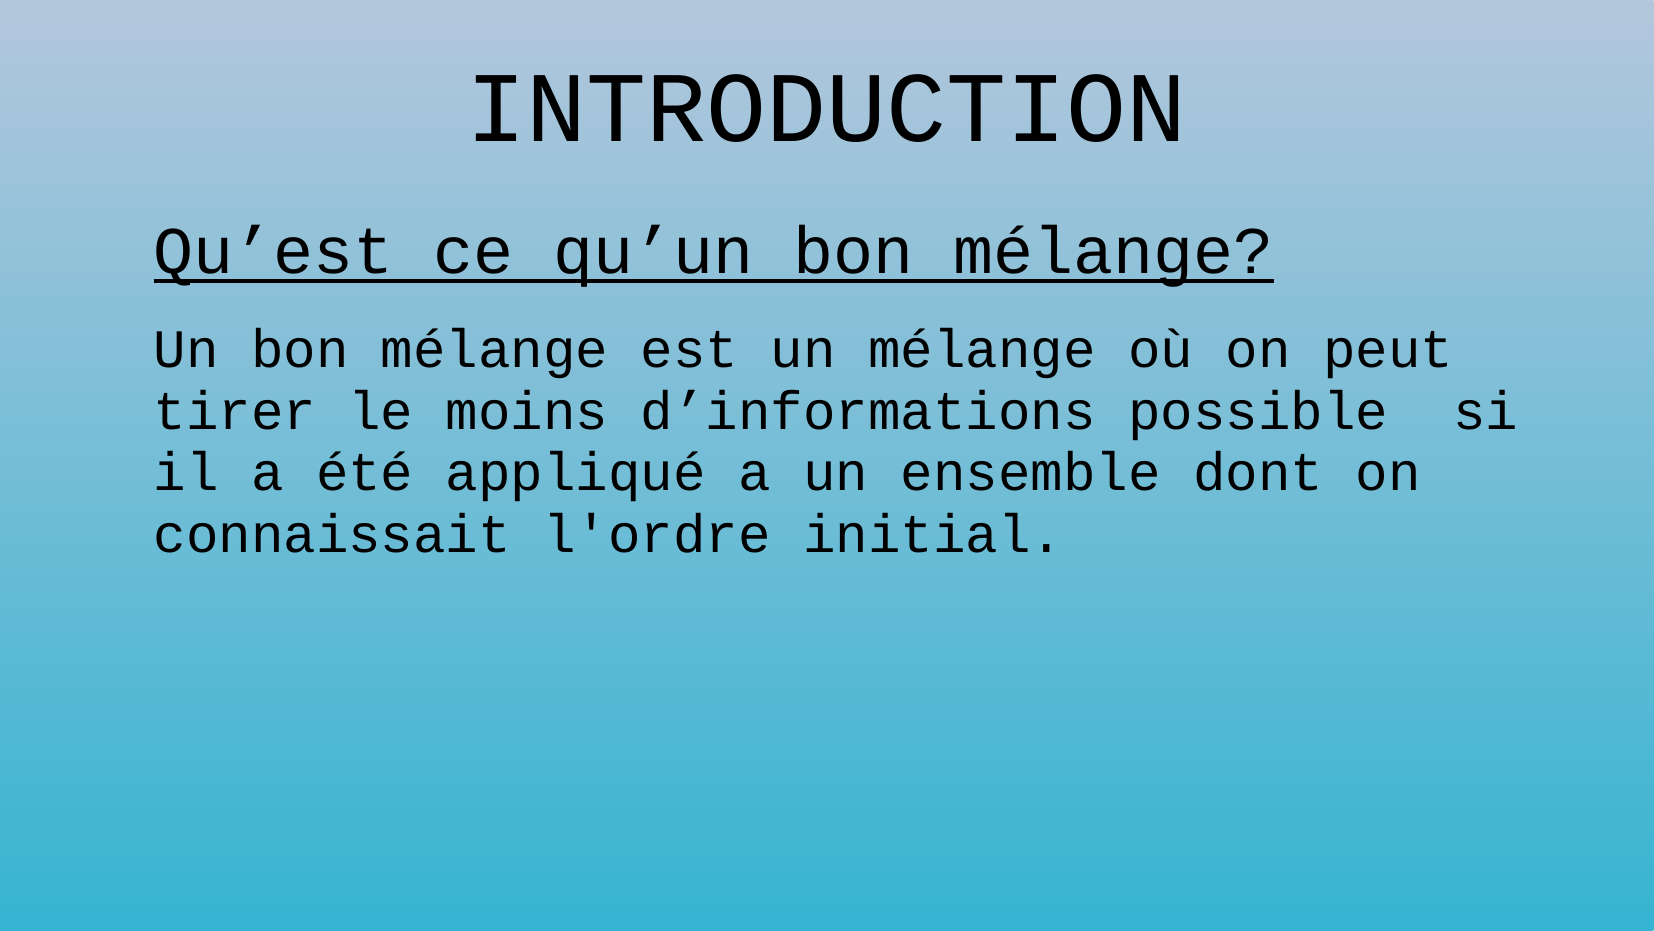

# INTRODUCTION
Qu’est ce qu’un bon mélange?
Un bon mélange est un mélange où on peut tirer le moins d’informations possible si il a été appliqué a un ensemble dont on connaissait l'ordre initial.